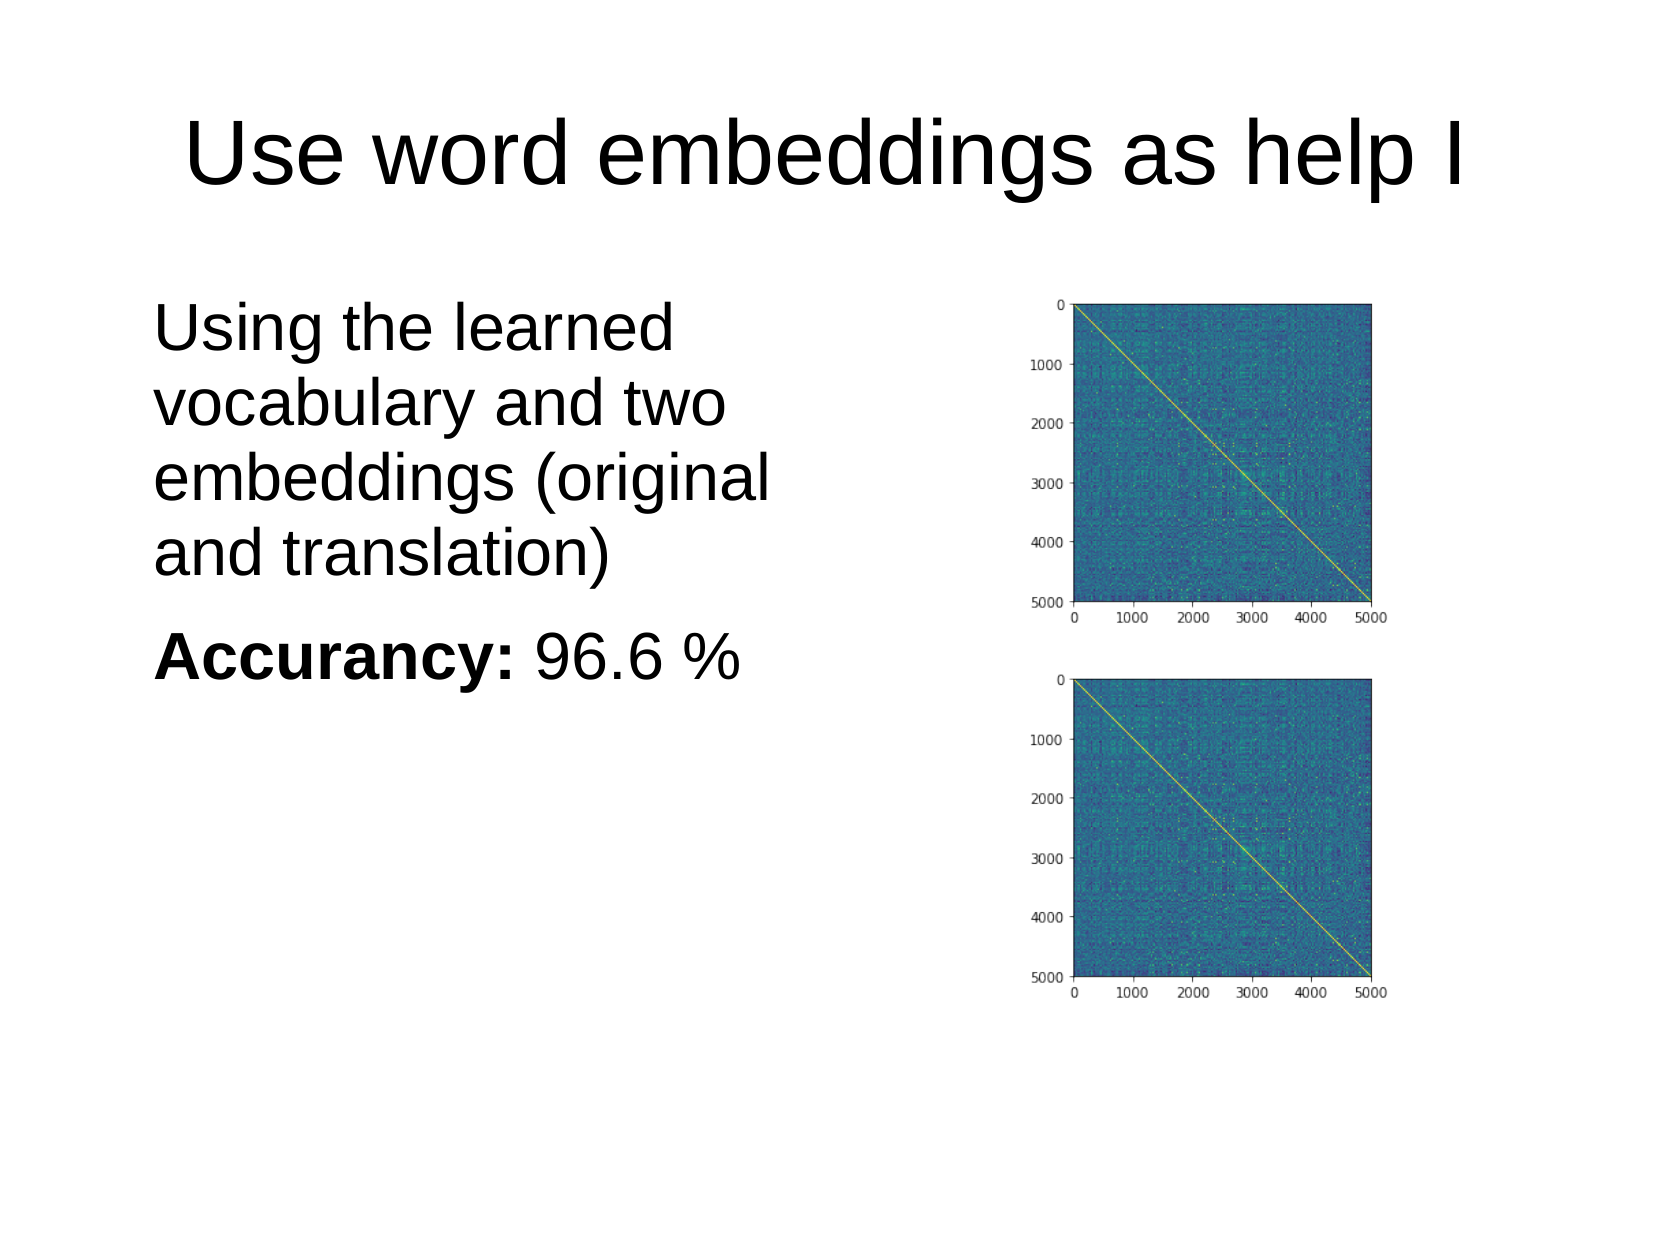

# Use word embeddings as help I
Using the learned vocabulary and two embeddings (original and translation)
Accurancy: 96.6 %